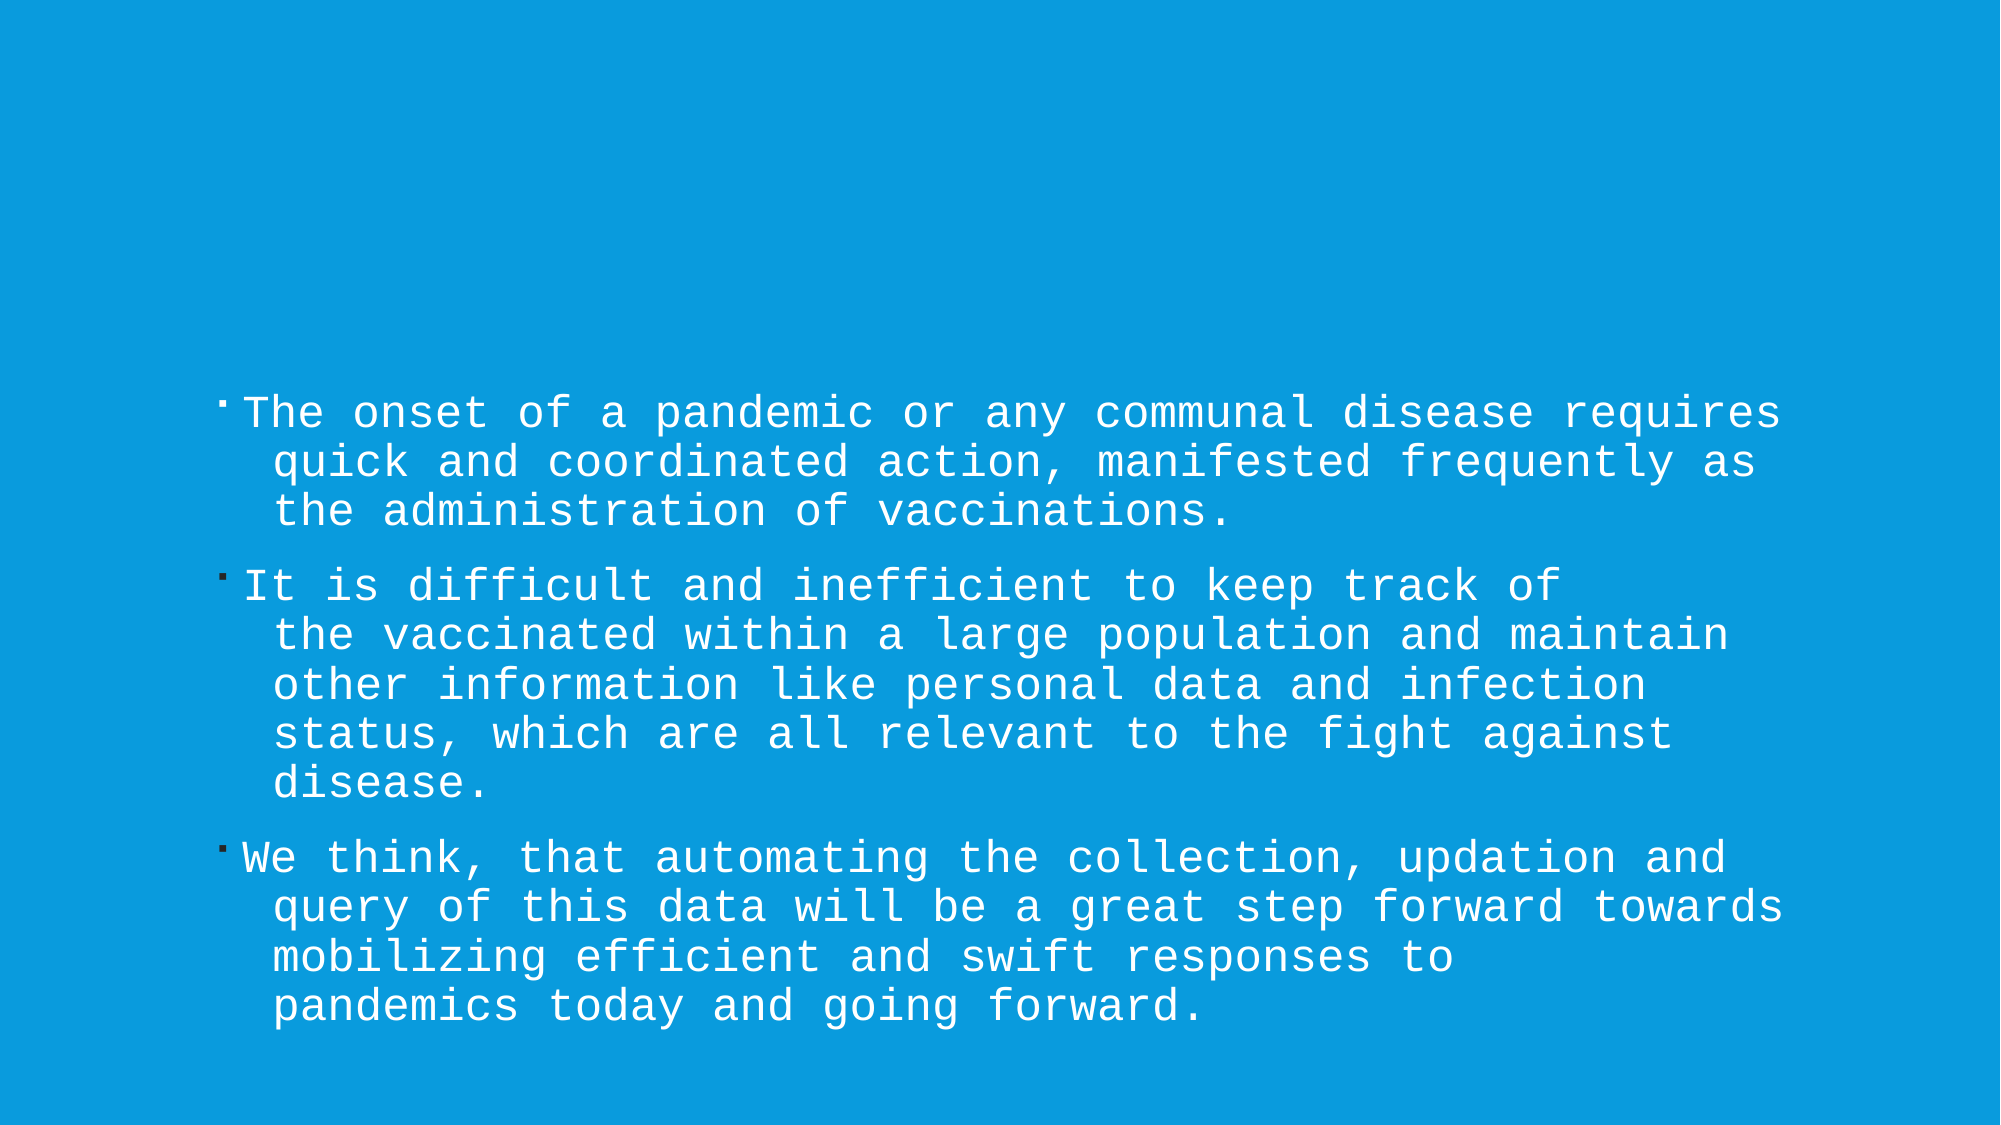

# Problem Statement
The onset of a pandemic or any communal disease requires quick and coordinated action, manifested frequently as the administration of vaccinations.
It is difficult and inefficient to keep track of the vaccinated within a large population and maintain other information like personal data and infection status, which are all relevant to the fight against disease.
We think, that automating the collection, updation and query of this data will be a great step forward towards mobilizing efficient and swift responses to pandemics today and going forward.